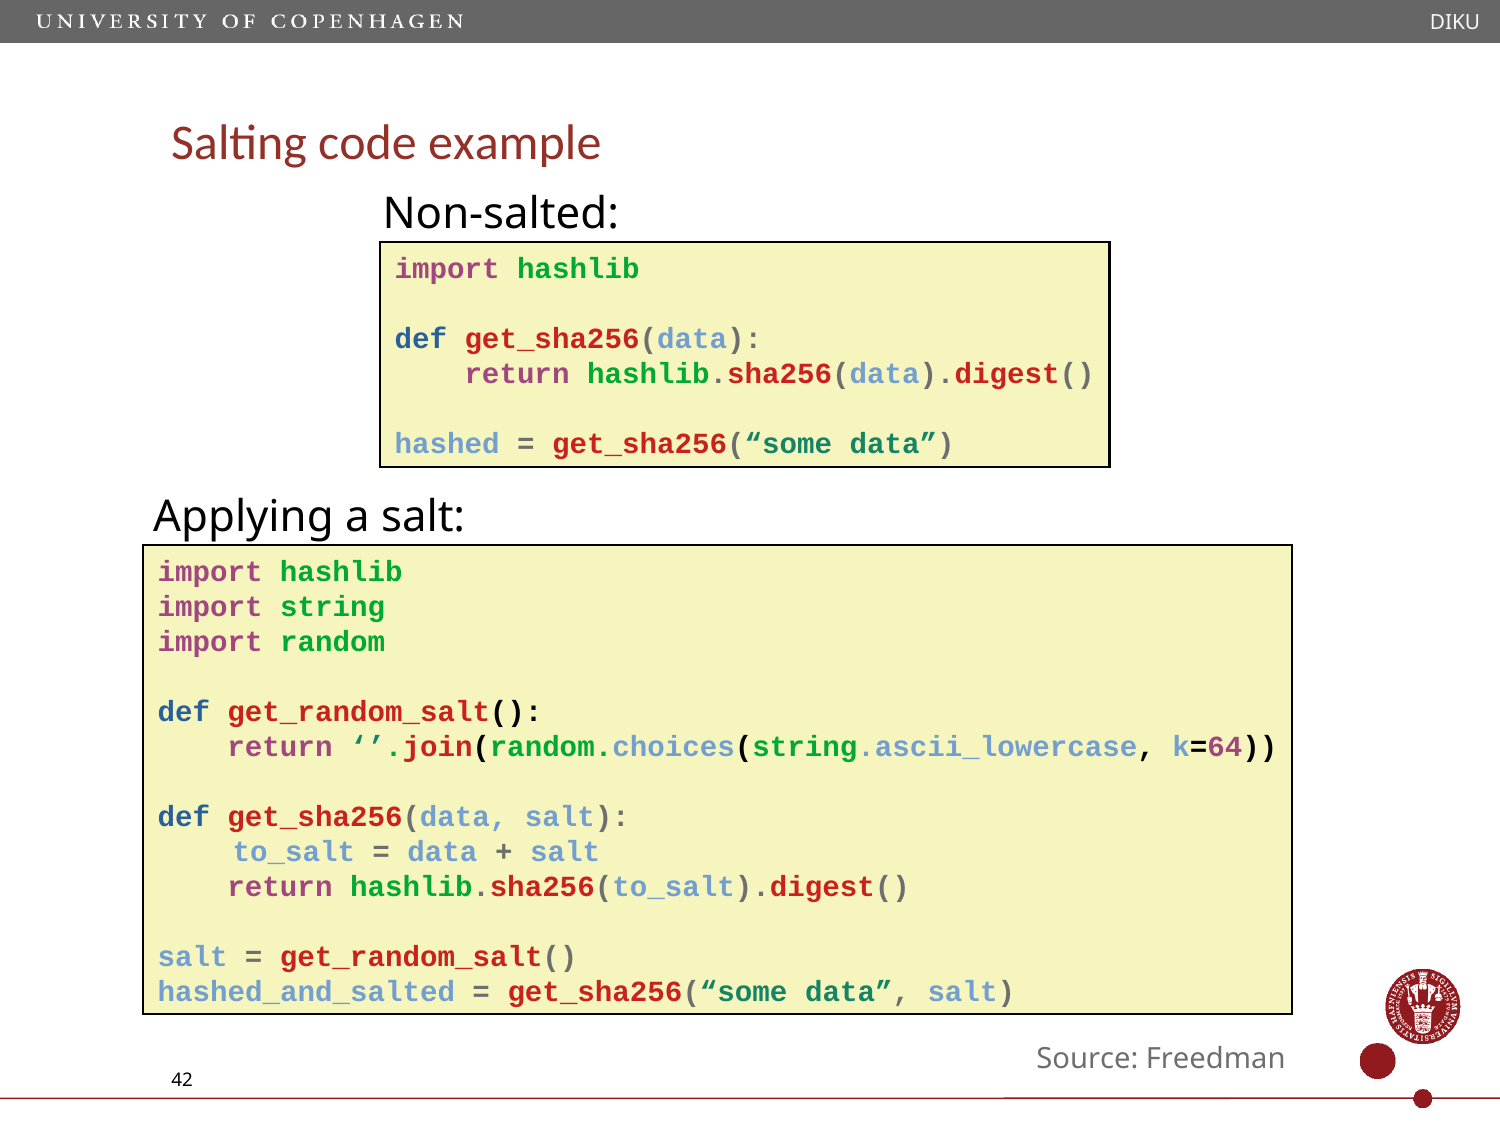

DIKU
Salting code example
Non-salted:
import hashlib
def get_sha256(data):
 return hashlib.sha256(data).digest()
hashed = get_sha256(“some data”)
Applying a salt:
import hashlib
import string
import random
def get_random_salt():
 return ‘’.join(random.choices(string.ascii_lowercase, k=64))
def get_sha256(data, salt):
	to_salt = data + salt
 return hashlib.sha256(to_salt).digest()
salt = get_random_salt()
hashed_and_salted = get_sha256(“some data”, salt)
Source: Freedman